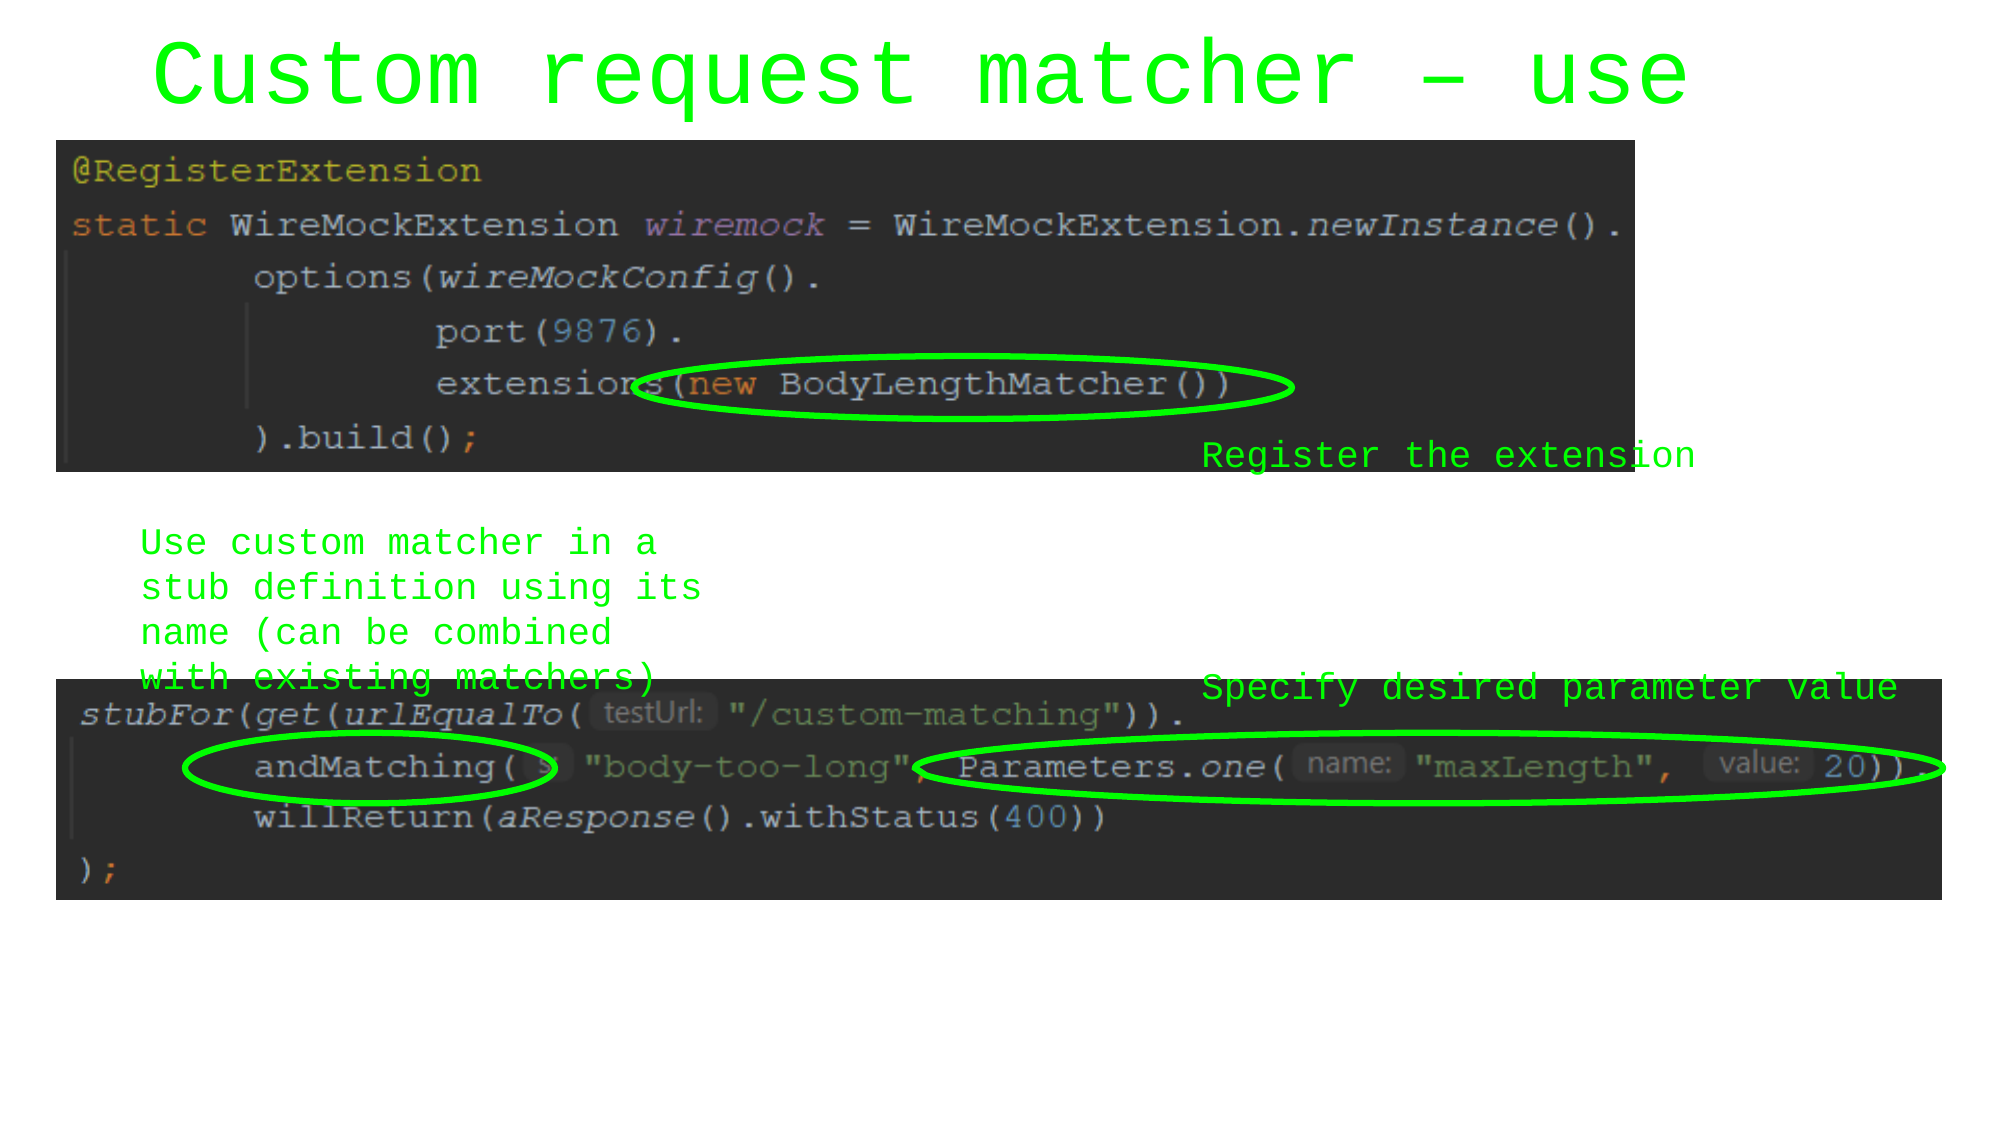

# Custom request matcher – use
Register the extension
Use custom matcher in a stub definition using its name (can be combined with existing matchers)
Specify desired parameter value